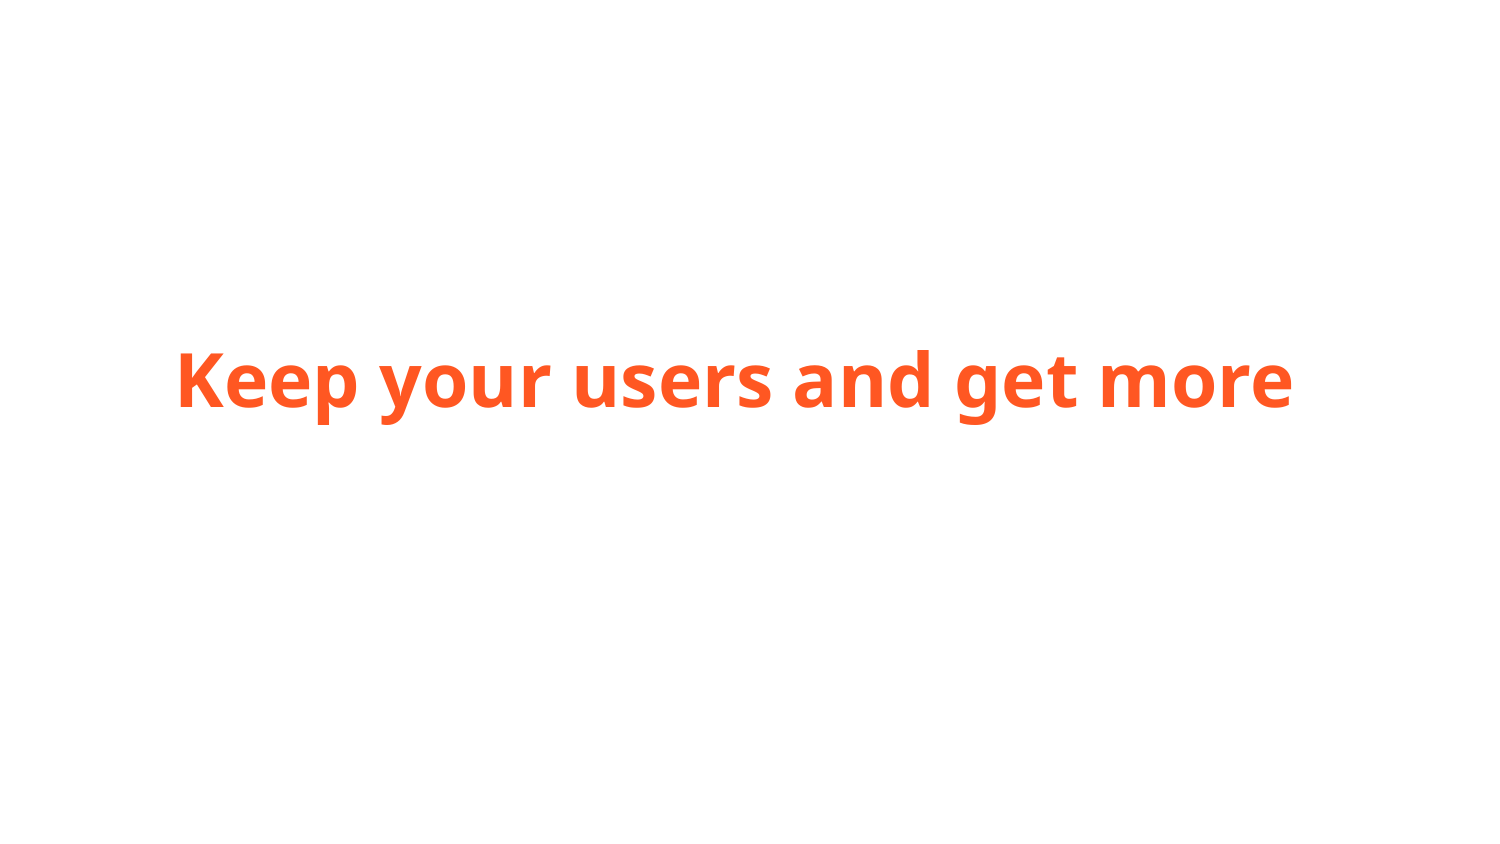

# Keep your users and get more